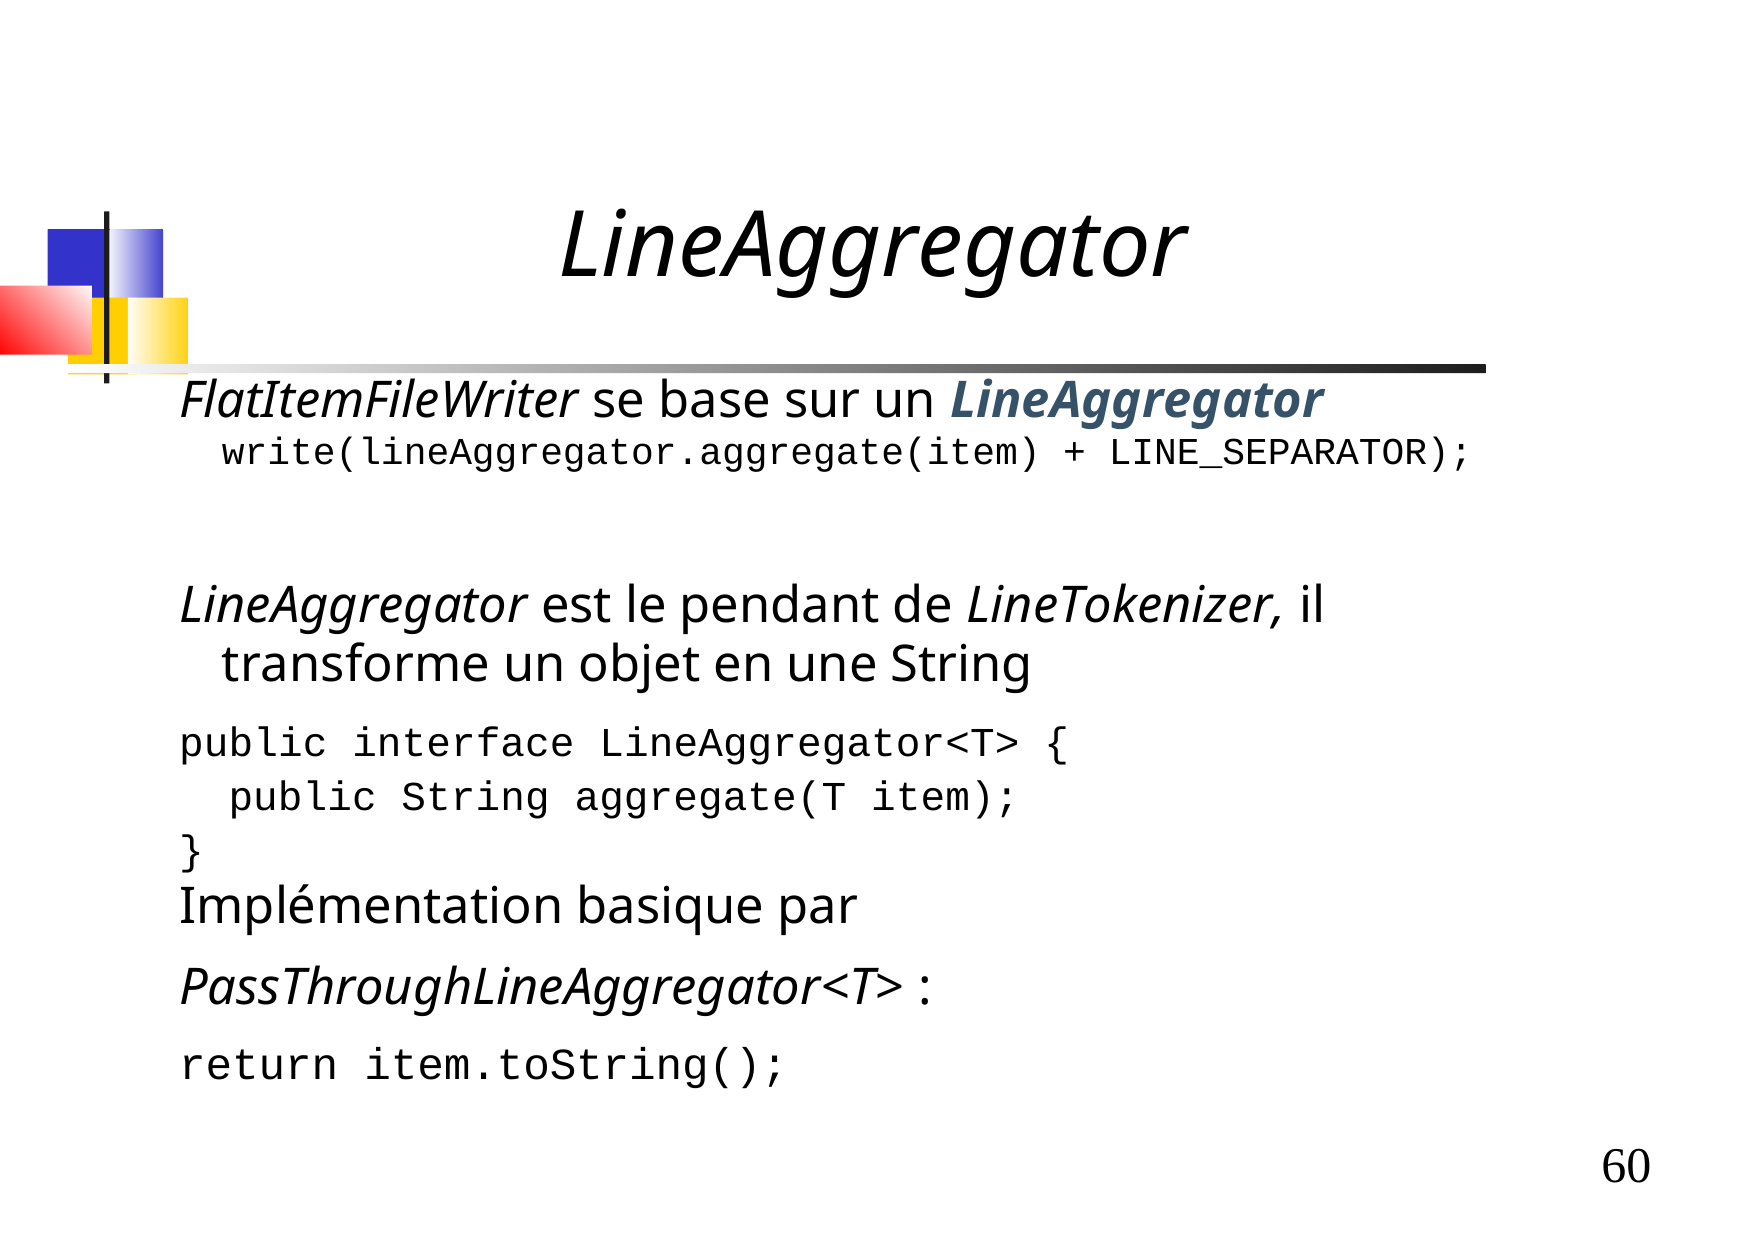

# LineAggregator
FlatItemFileWriter se base sur un LineAggregator
write(lineAggregator.aggregate(item) + LINE_SEPARATOR);
LineAggregator est le pendant de LineTokenizer, il transforme un objet en une String
public interface LineAggregator<T> {
 public String aggregate(T item);
}
Implémentation basique par
PassThroughLineAggregator<T> :
return item.toString();